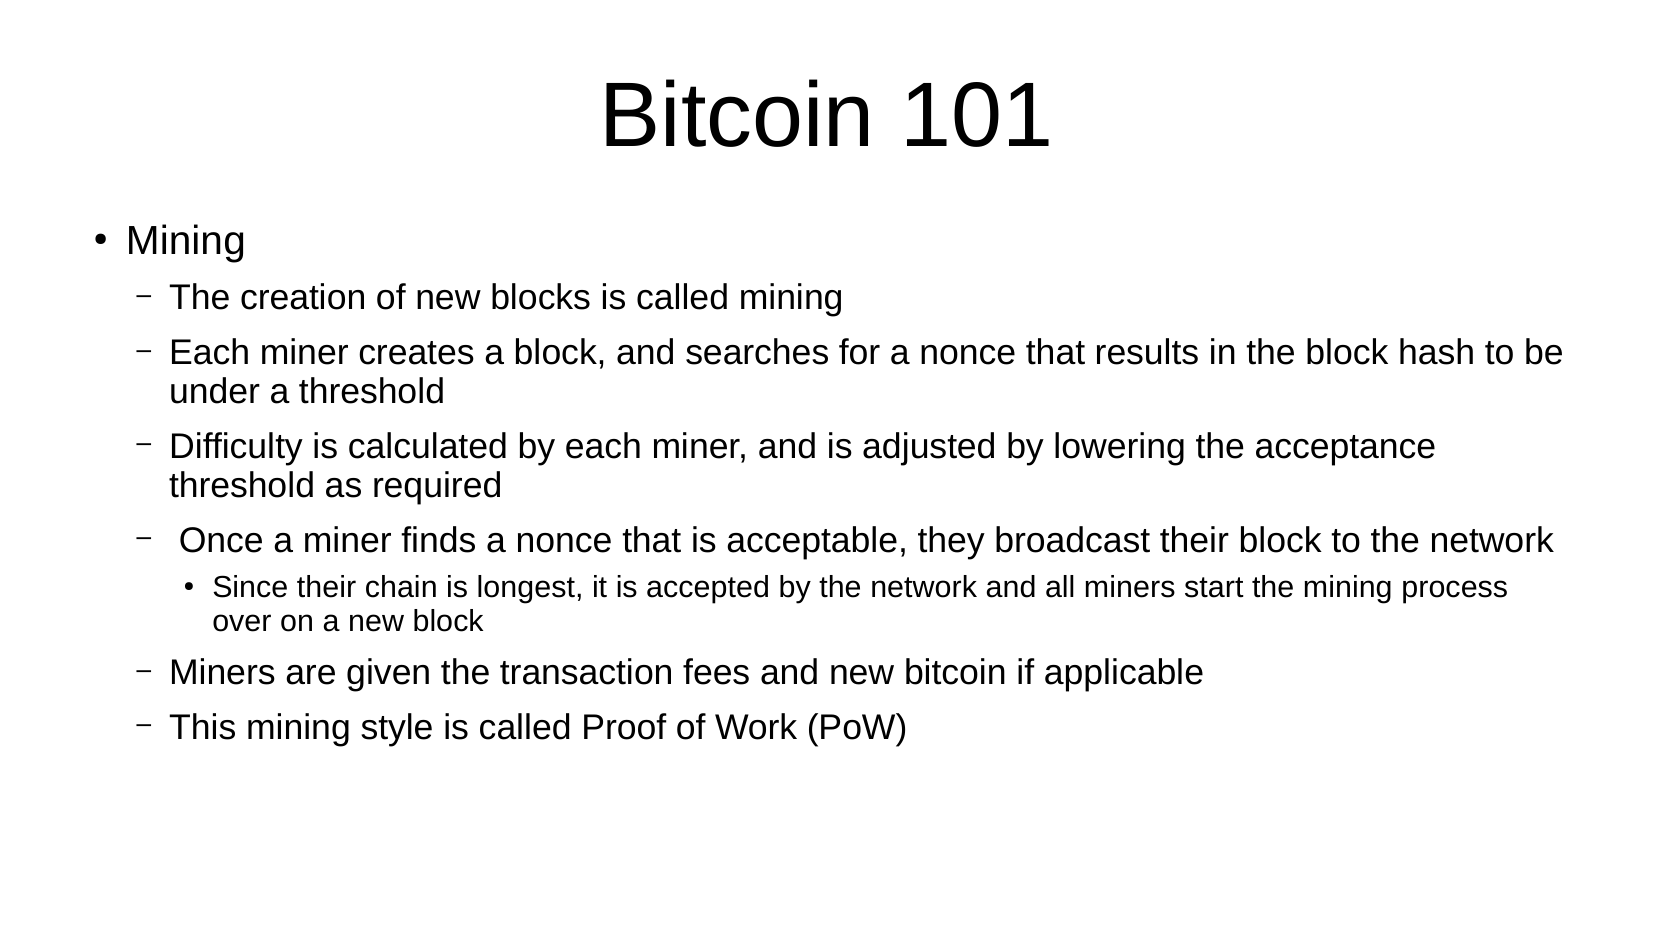

# Bitcoin 101
Mining
The creation of new blocks is called mining
Each miner creates a block, and searches for a nonce that results in the block hash to be under a threshold
Difficulty is calculated by each miner, and is adjusted by lowering the acceptance threshold as required
 Once a miner finds a nonce that is acceptable, they broadcast their block to the network
Since their chain is longest, it is accepted by the network and all miners start the mining process over on a new block
Miners are given the transaction fees and new bitcoin if applicable
This mining style is called Proof of Work (PoW)